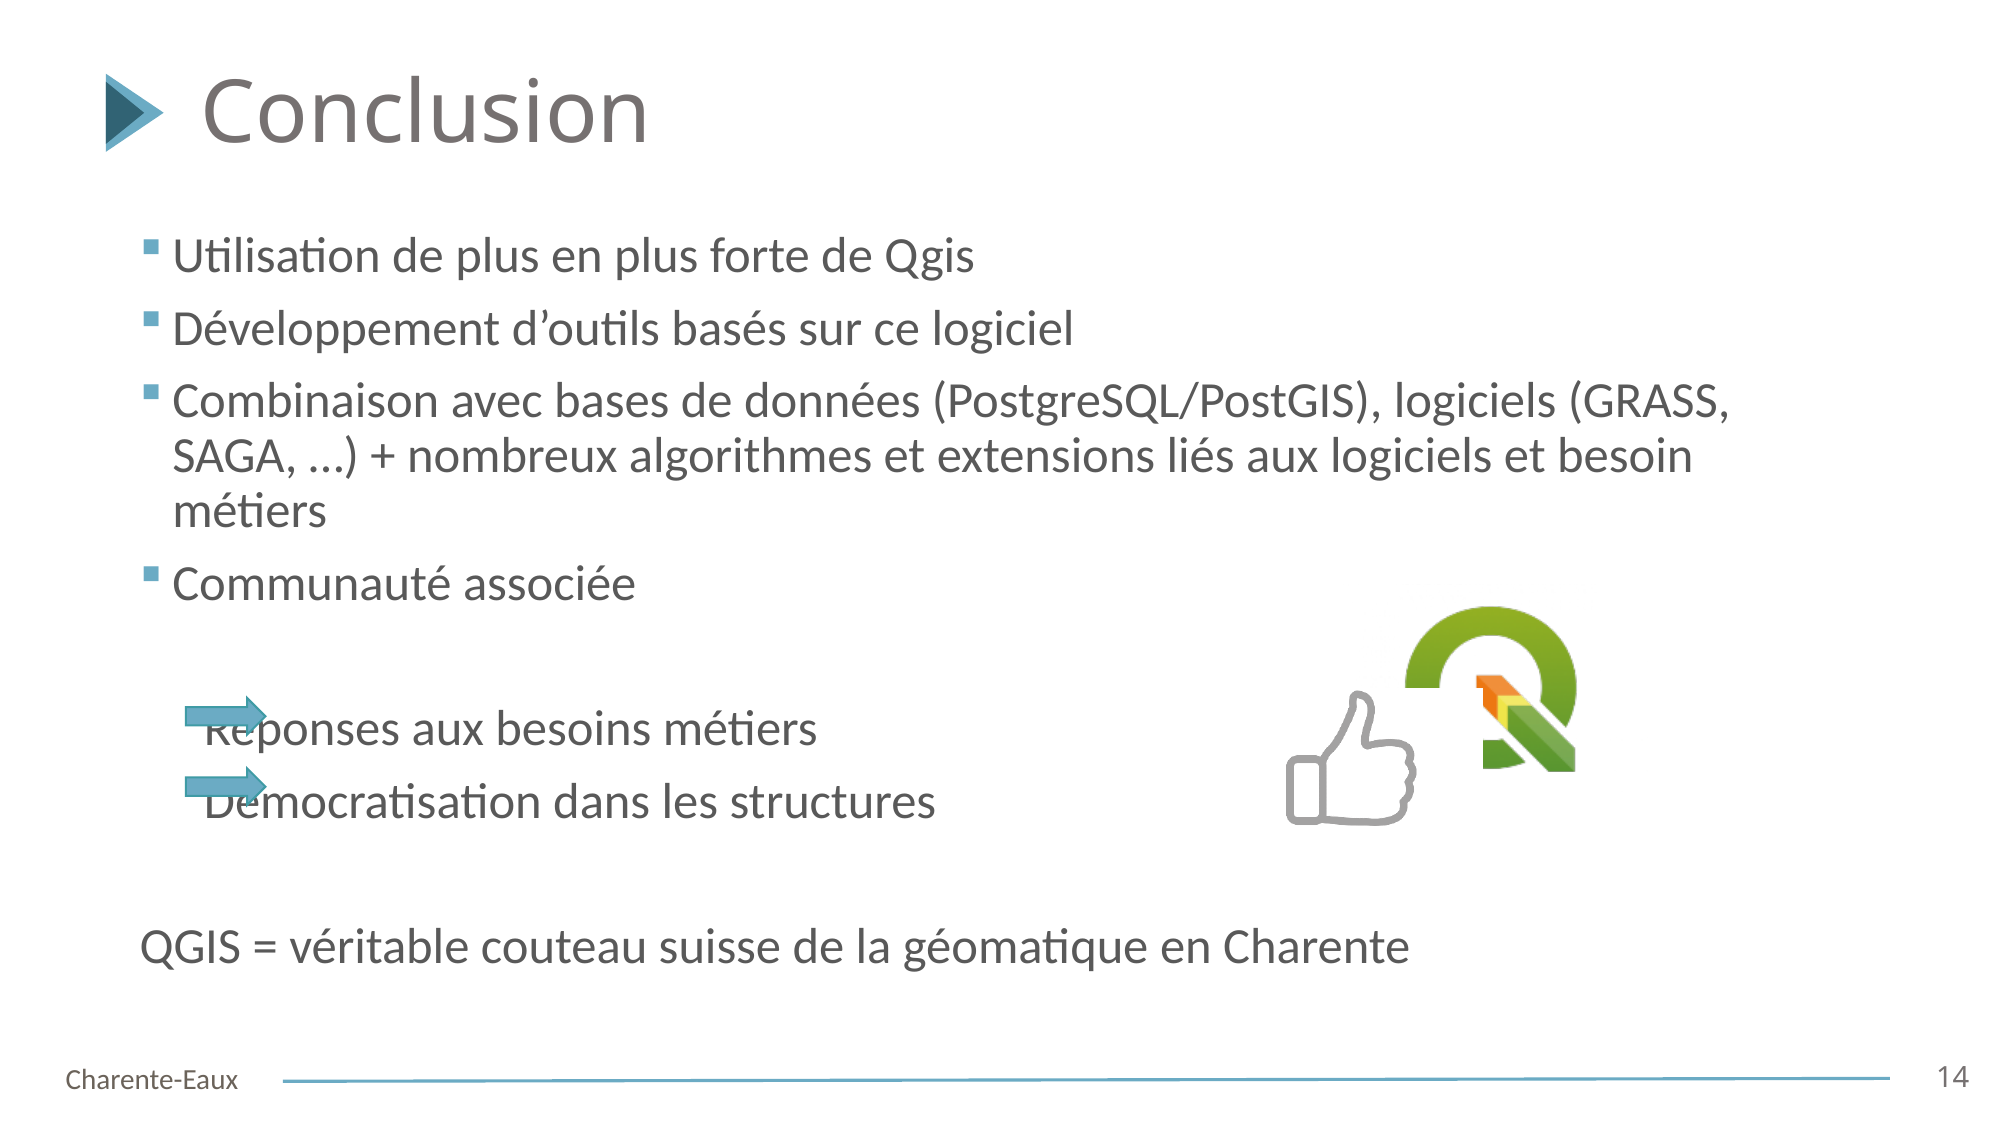

# Conclusion
Utilisation de plus en plus forte de Qgis
Développement d’outils basés sur ce logiciel
Combinaison avec bases de données (PostgreSQL/PostGIS), logiciels (GRASS, SAGA, …) + nombreux algorithmes et extensions liés aux logiciels et besoin métiers
Communauté associée
	Réponses aux besoins métiers
	Démocratisation dans les structures
QGIS = véritable couteau suisse de la géomatique en Charente